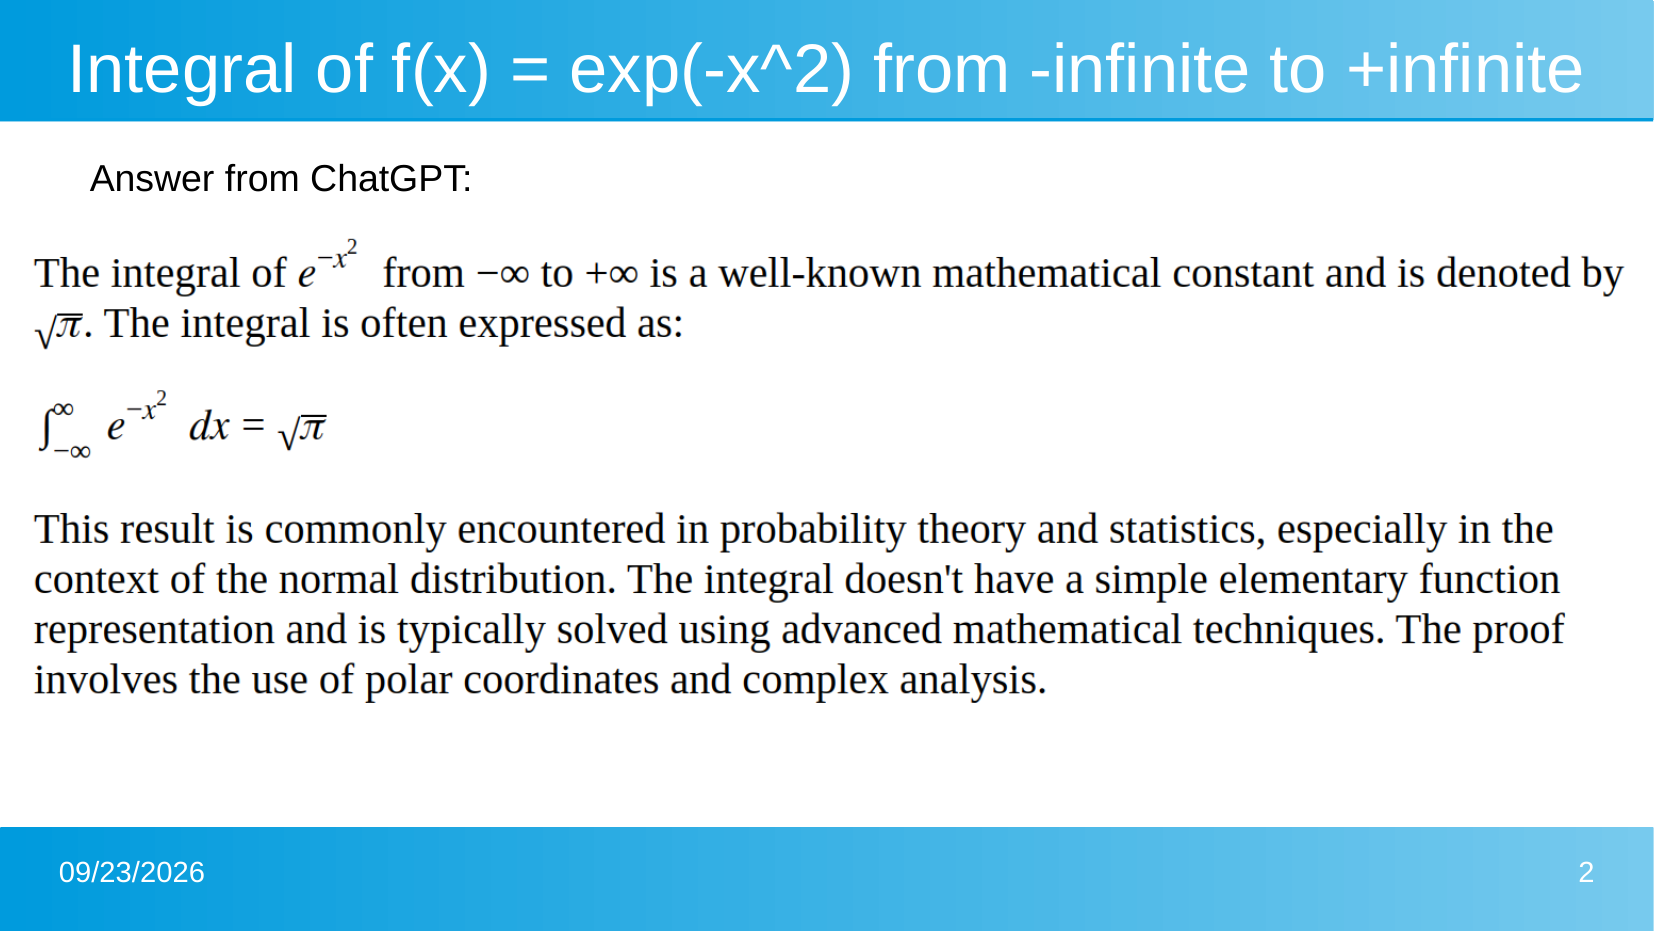

# Integral of f(x) = exp(-x^2) from -infinite to +infinite
Answer from ChatGPT:
2